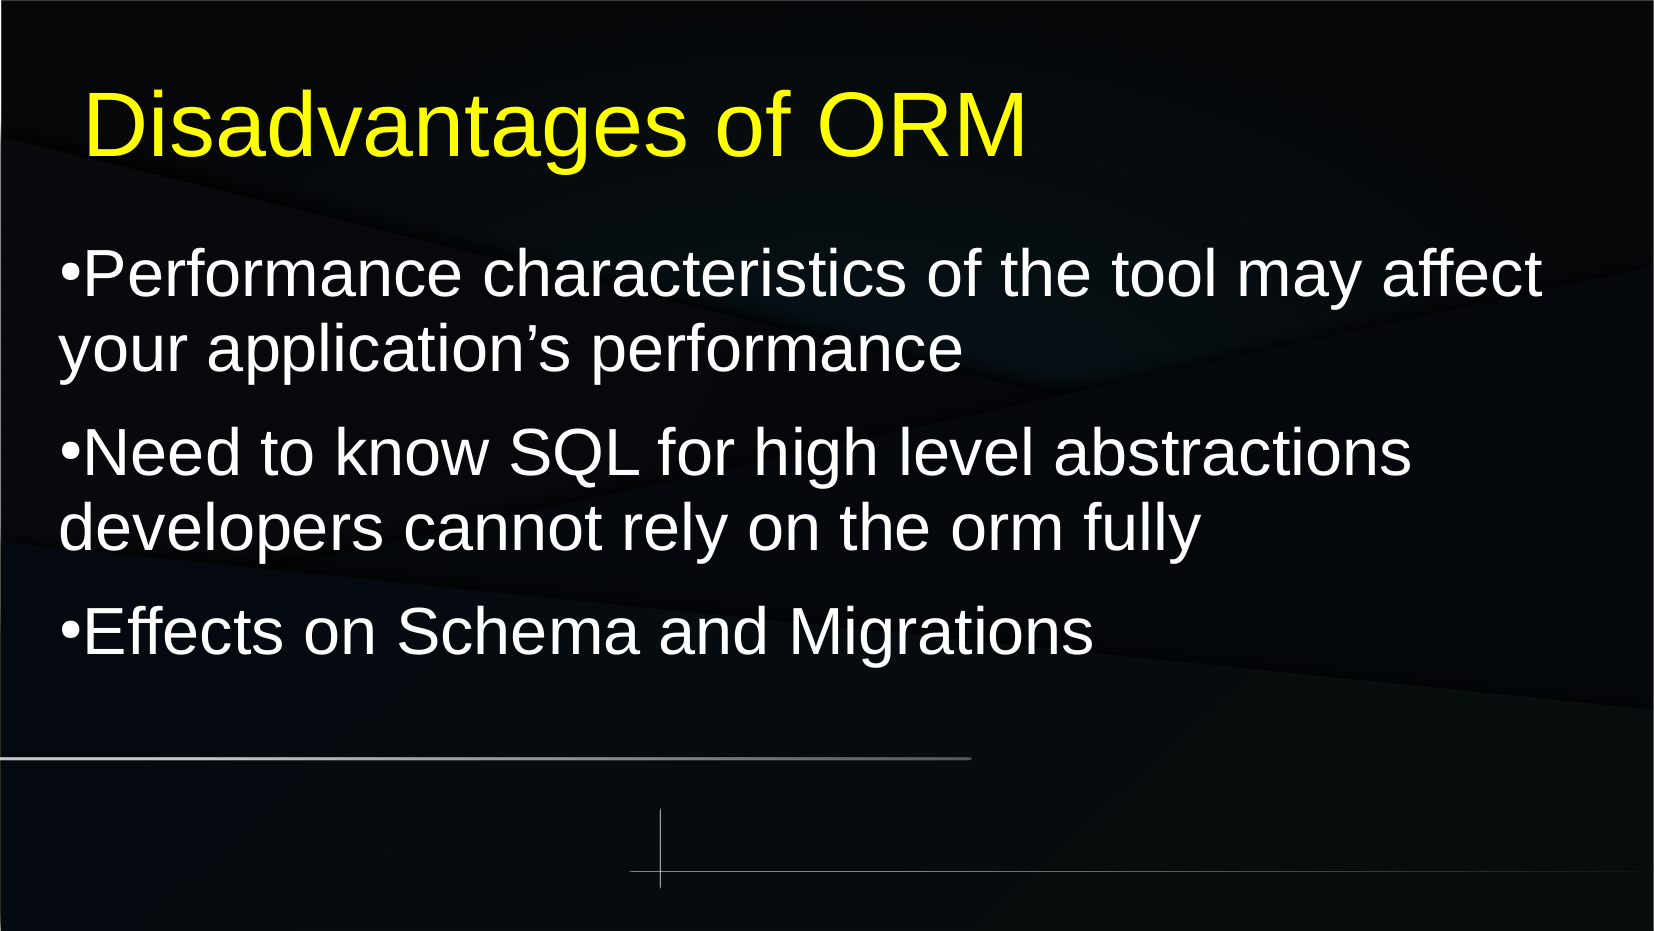

# Disadvantages of ORM
Performance characteristics of the tool may affect your application’s performance
Need to know SQL for high level abstractions developers cannot rely on the orm fully
Effects on Schema and Migrations